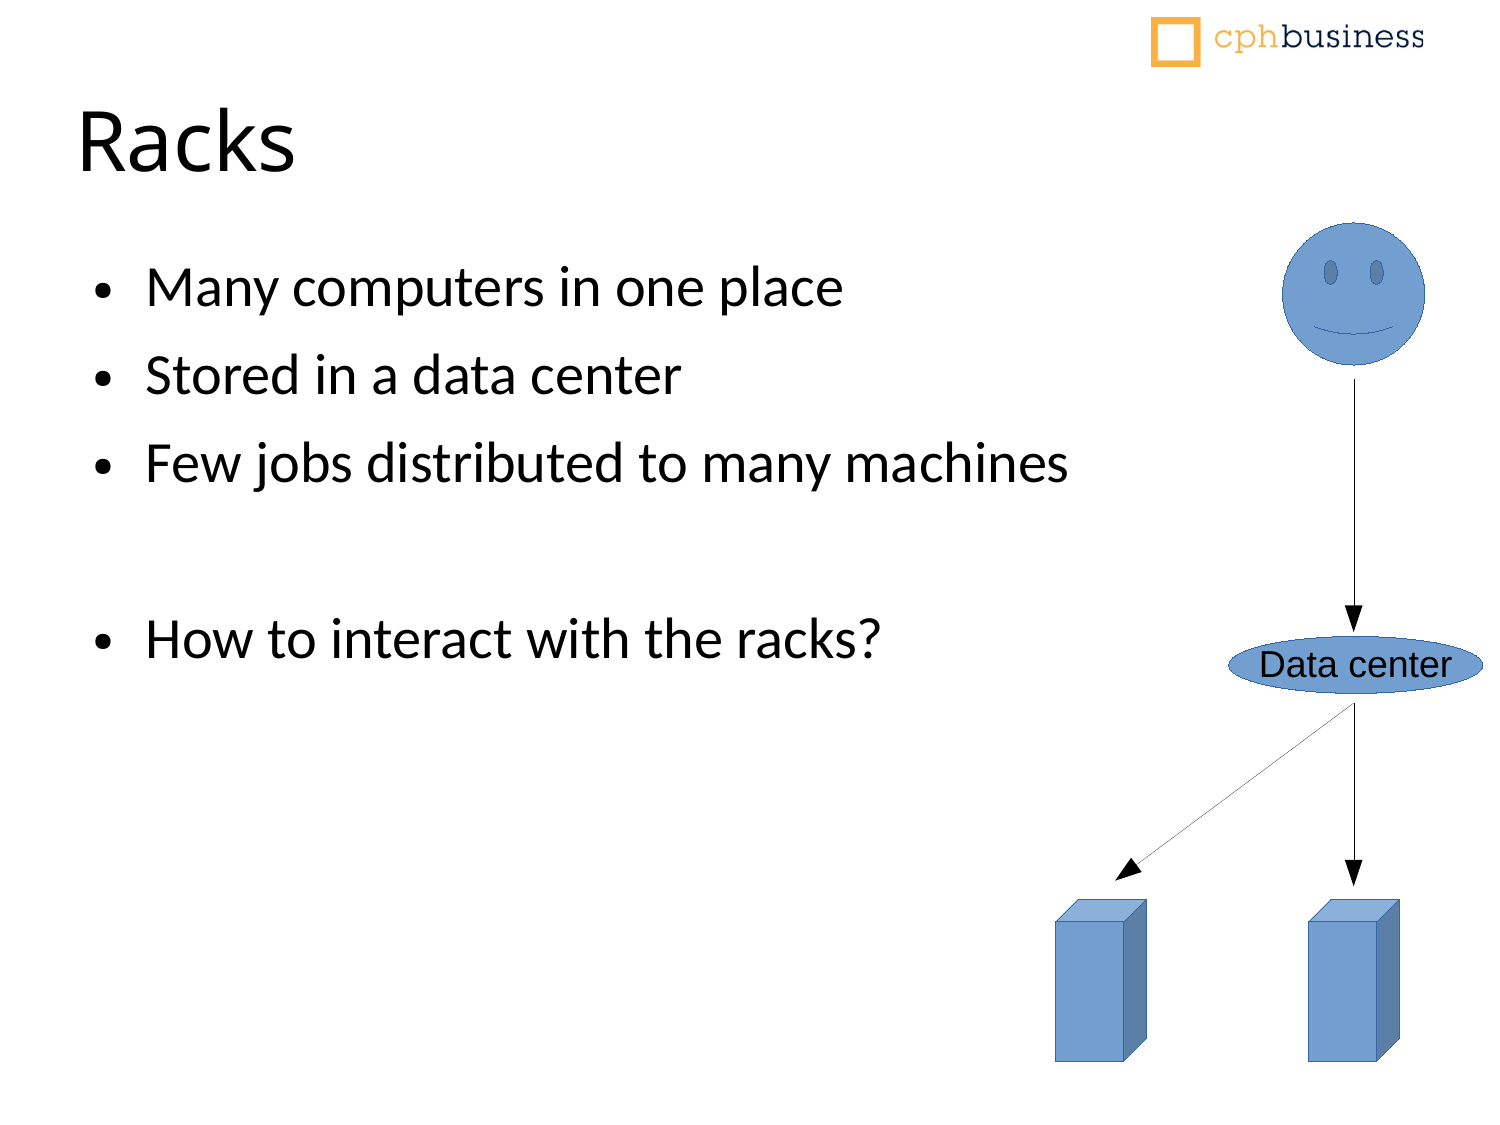

# Racks
Many computers in one place
Stored in a data center
Few jobs distributed to many machines
How to interact with the racks?
Data center